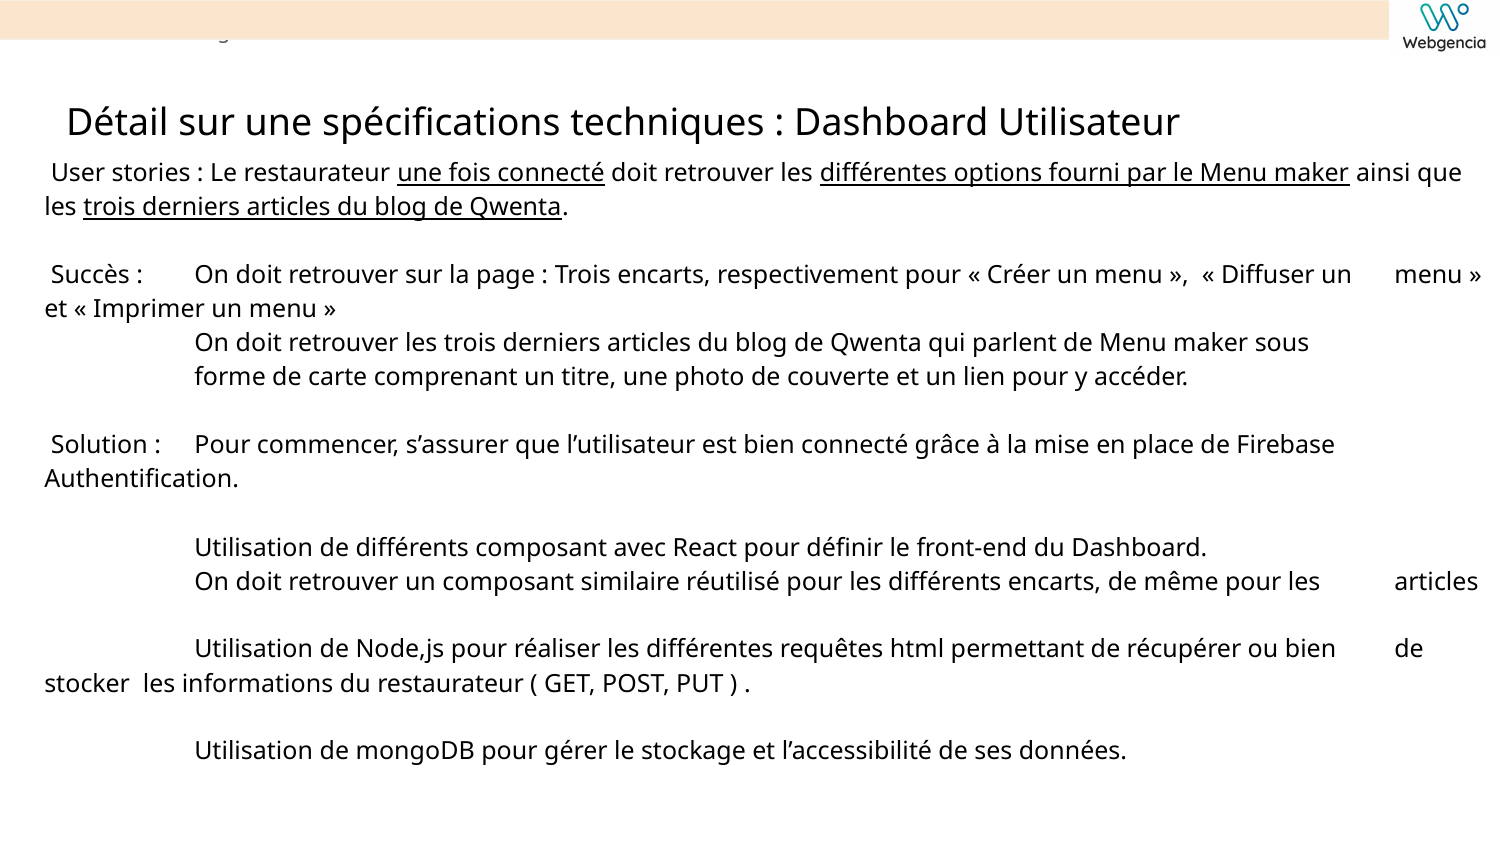

Présentation de l’usage du no-code
# Détail sur une spécifications techniques : Dashboard Utilisateur
 User stories : Le restaurateur une fois connecté doit retrouver les différentes options fourni par le Menu maker ainsi que les trois derniers articles du blog de Qwenta.
 Succès : 	On doit retrouver sur la page : Trois encarts, respectivement pour « Créer un menu »,  « Diffuser un 	menu » et « Imprimer un menu »
	On doit retrouver les trois derniers articles du blog de Qwenta qui parlent de Menu maker sous 		forme de carte comprenant un titre, une photo de couverte et un lien pour y accéder.
 Solution : 	Pour commencer, s’assurer que l’utilisateur est bien connecté grâce à la mise en place de Firebase 	Authentification.
	Utilisation de différents composant avec React pour définir le front-end du Dashboard.
	On doit retrouver un composant similaire réutilisé pour les différents encarts, de même pour les 	articles
	Utilisation de Node,js pour réaliser les différentes requêtes html permettant de récupérer ou bien 	de stocker les informations du restaurateur ( GET, POST, PUT ) .
	Utilisation de mongoDB pour gérer le stockage et l’accessibilité de ses données.